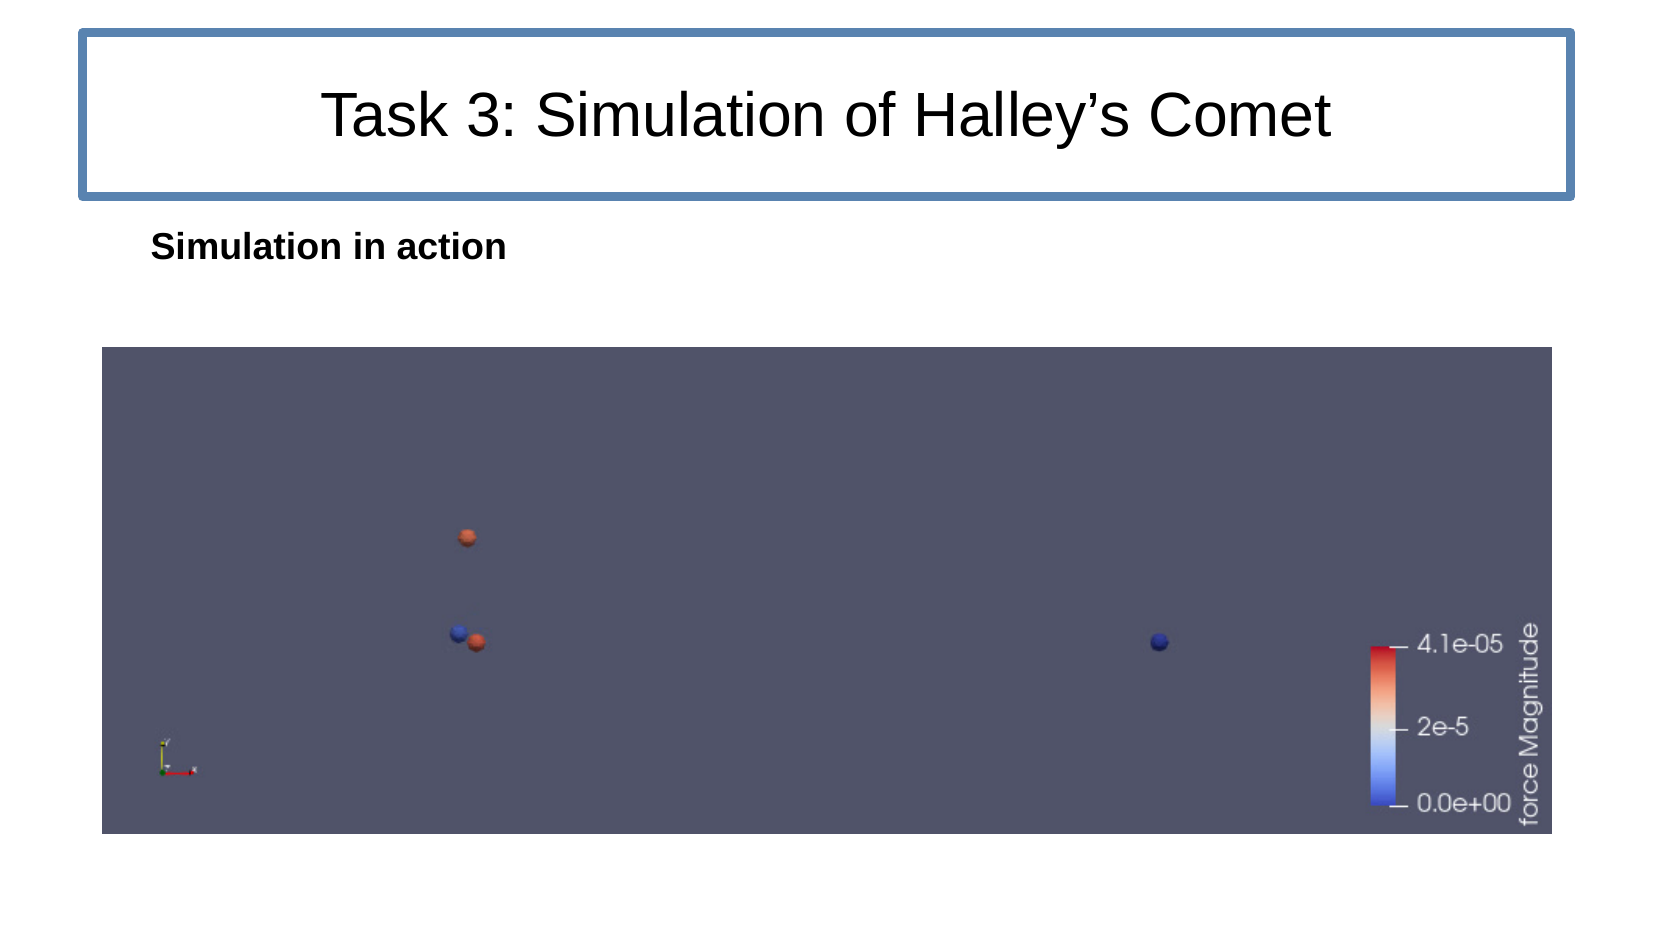

# Task 3: Simulation of Halley’s Comet
Simulation in action